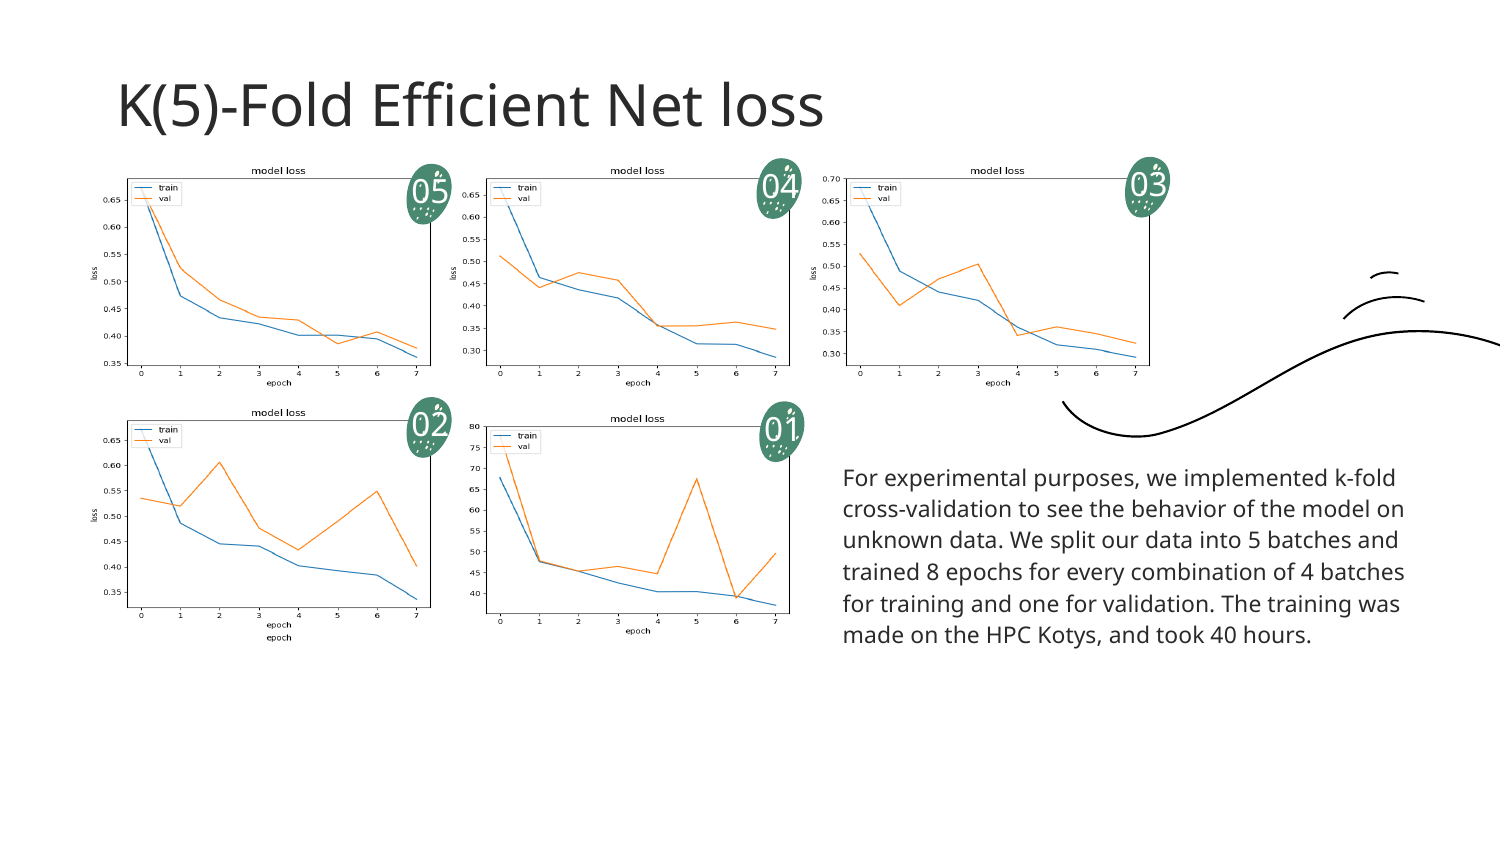

K(5)-Fold Efficient Net loss
03
04
05
02
01
For experimental purposes, we implemented k-fold cross-validation to see the behavior of the model on unknown data. We split our data into 5 batches and trained 8 epochs for every combination of 4 batches for training and one for validation. The training was made on the HPC Kotys, and took 40 hours.